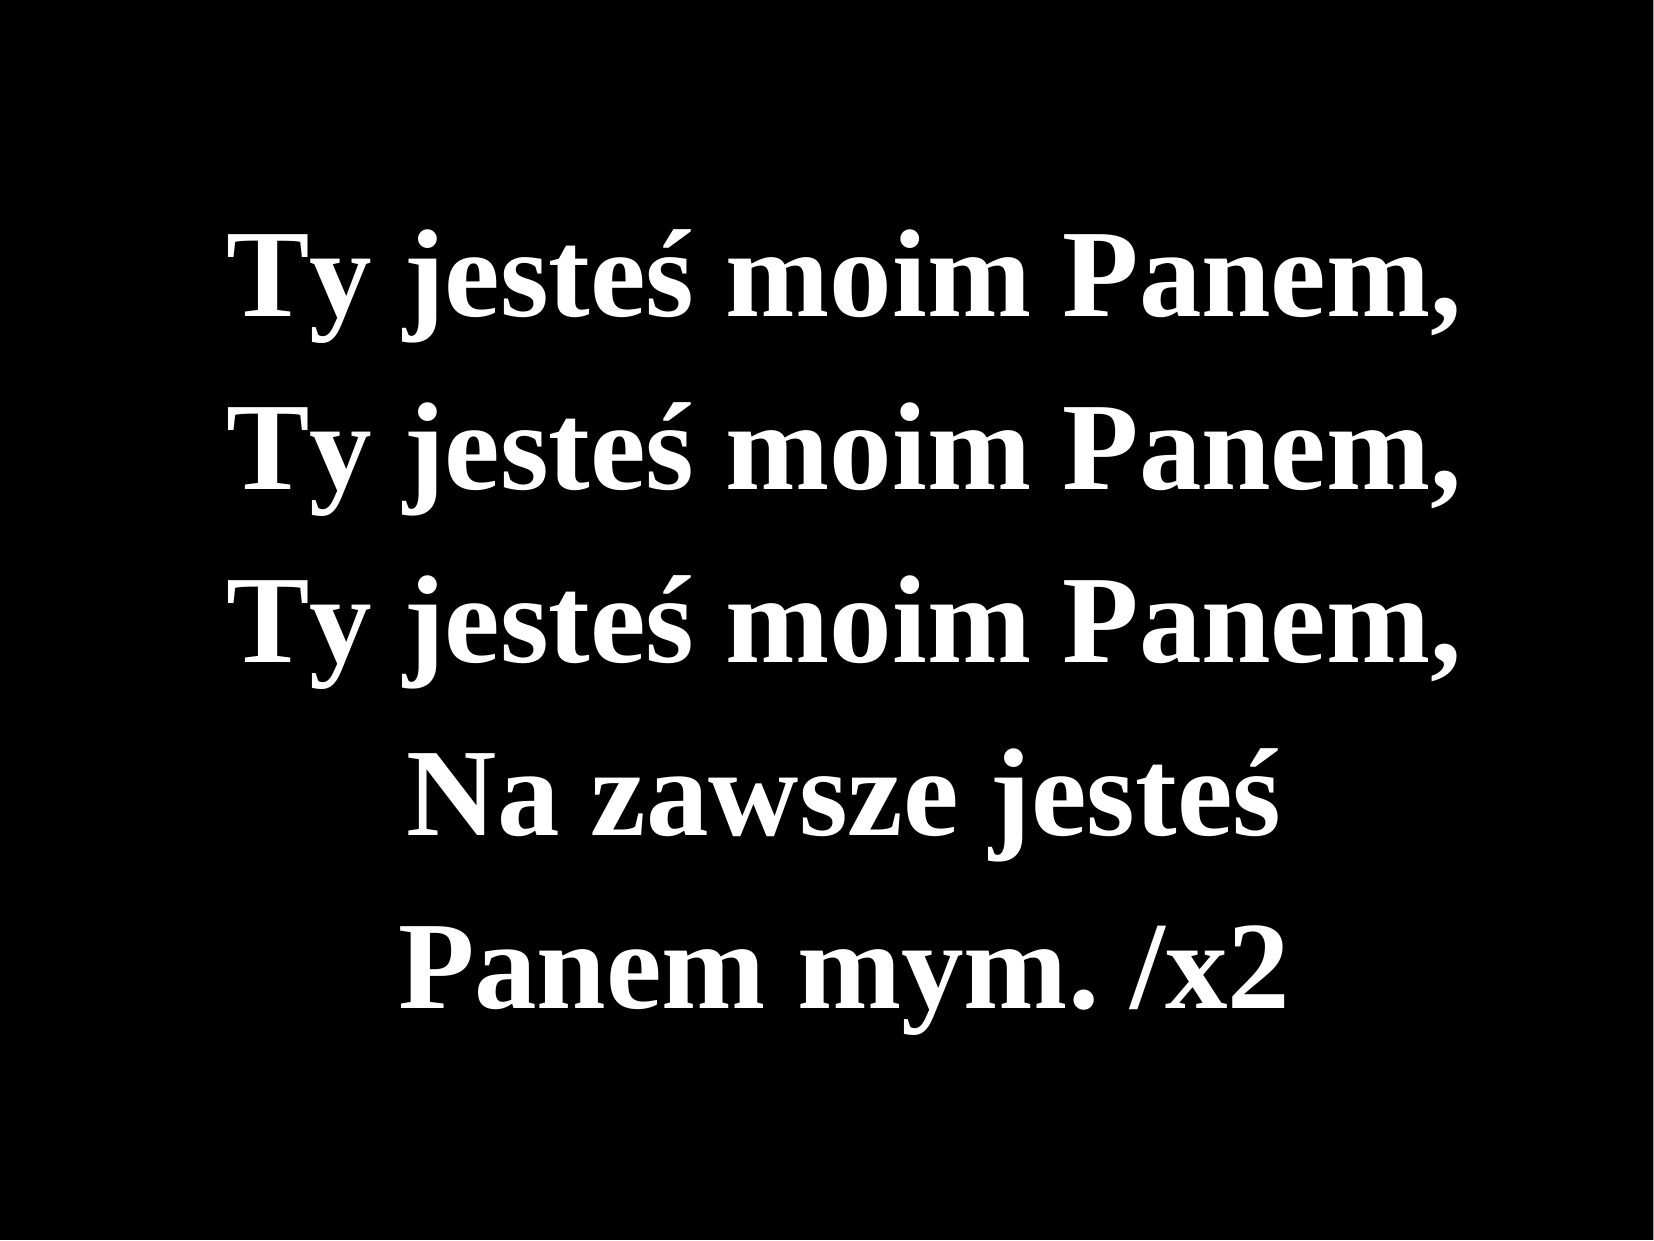

# Ty jesteś moim Panem,
ppp
Ty jesteś moim Panem,
ppp
Ty jesteś moim Panem,
ppp
Na zawsze jesteś
ppp
Panem mym. /x2